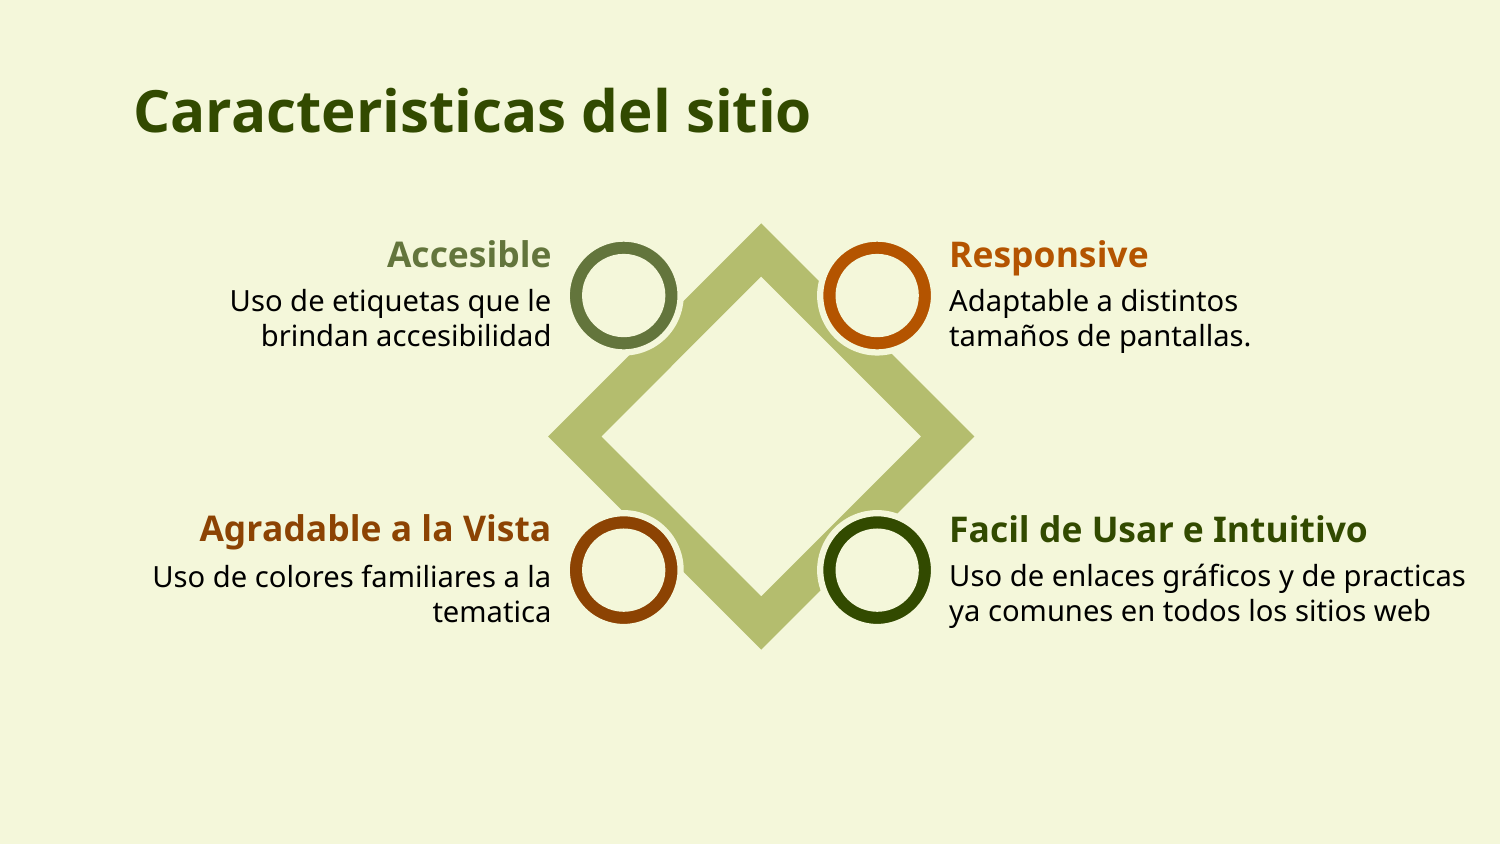

# Caracteristicas del sitio
Accesible
Uso de etiquetas que le brindan accesibilidad
Responsive
Adaptable a distintos tamaños de pantallas.
Agradable a la Vista
Uso de colores familiares a la tematica
Facil de Usar e Intuitivo
Uso de enlaces gráficos y de practicas ya comunes en todos los sitios web